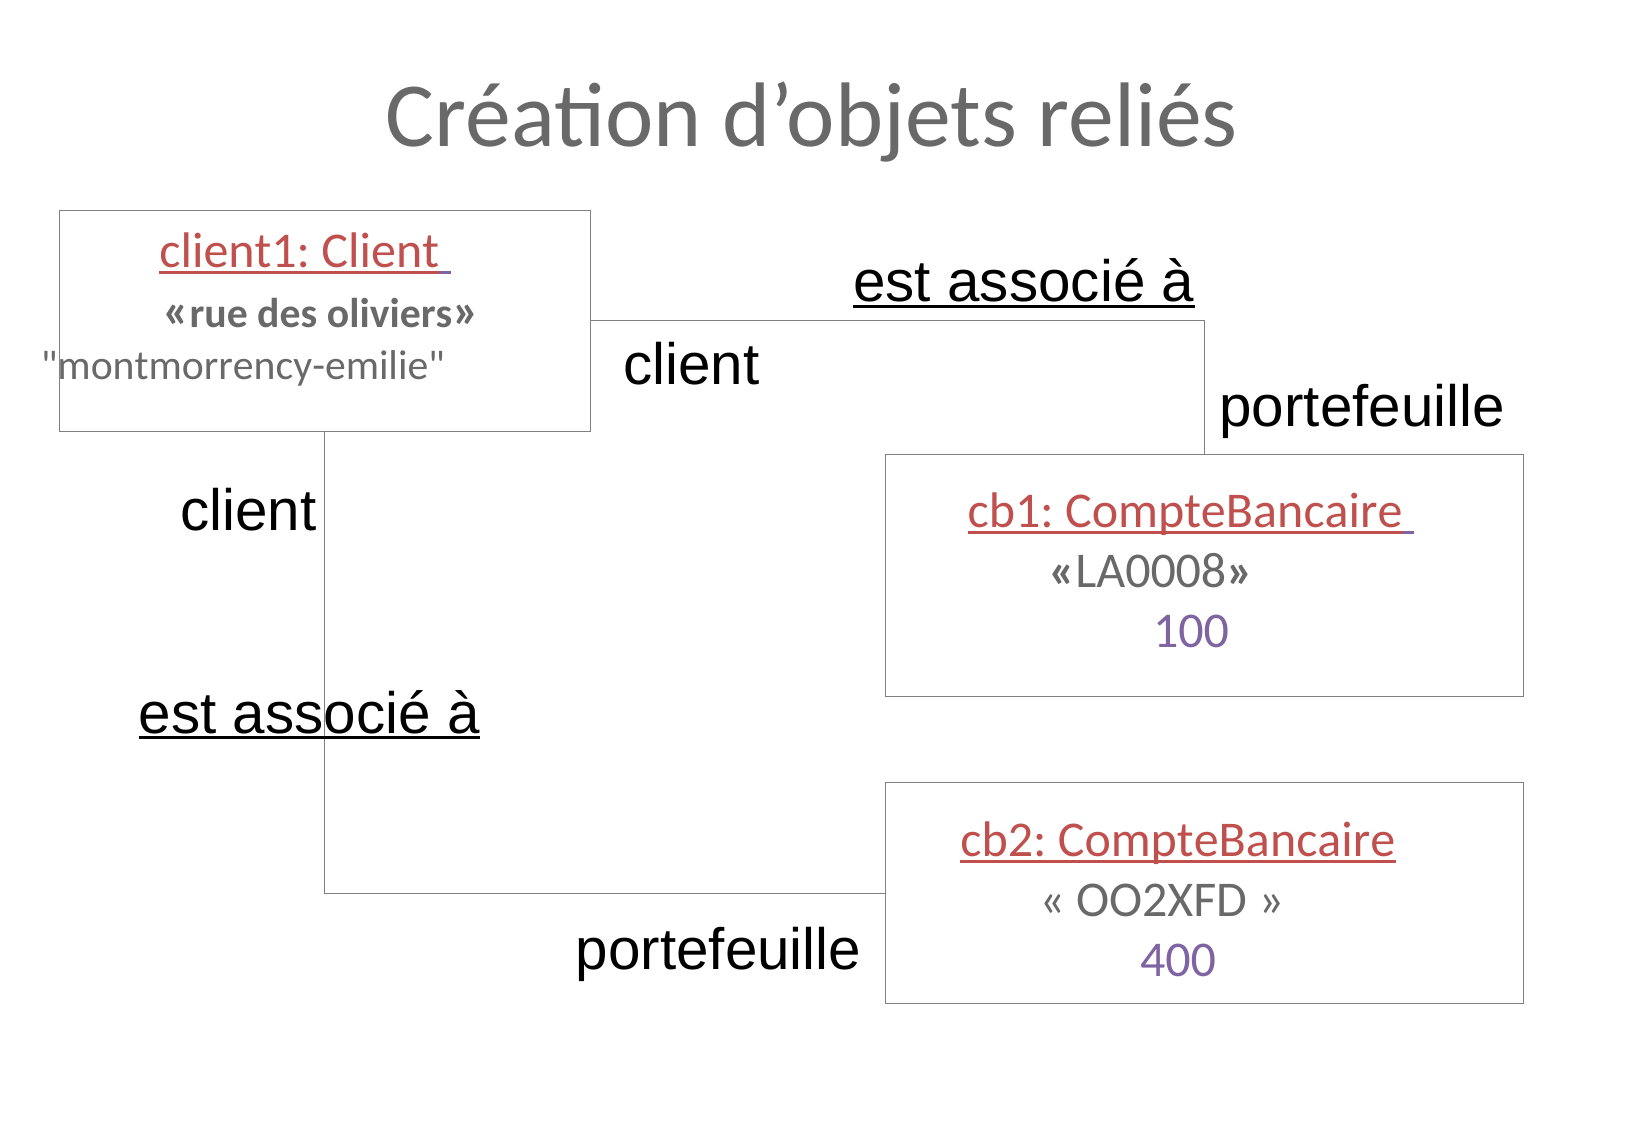

# Création d’objets reliés
client1: Client
 «rue des oliviers»
 "montmorrency-emilie"
est associé à
client
portefeuille
client
cb1: CompteBancaire
 «LA0008»
100
est associé à
cb2: CompteBancaire
 « OO2XFD »
400
portefeuille